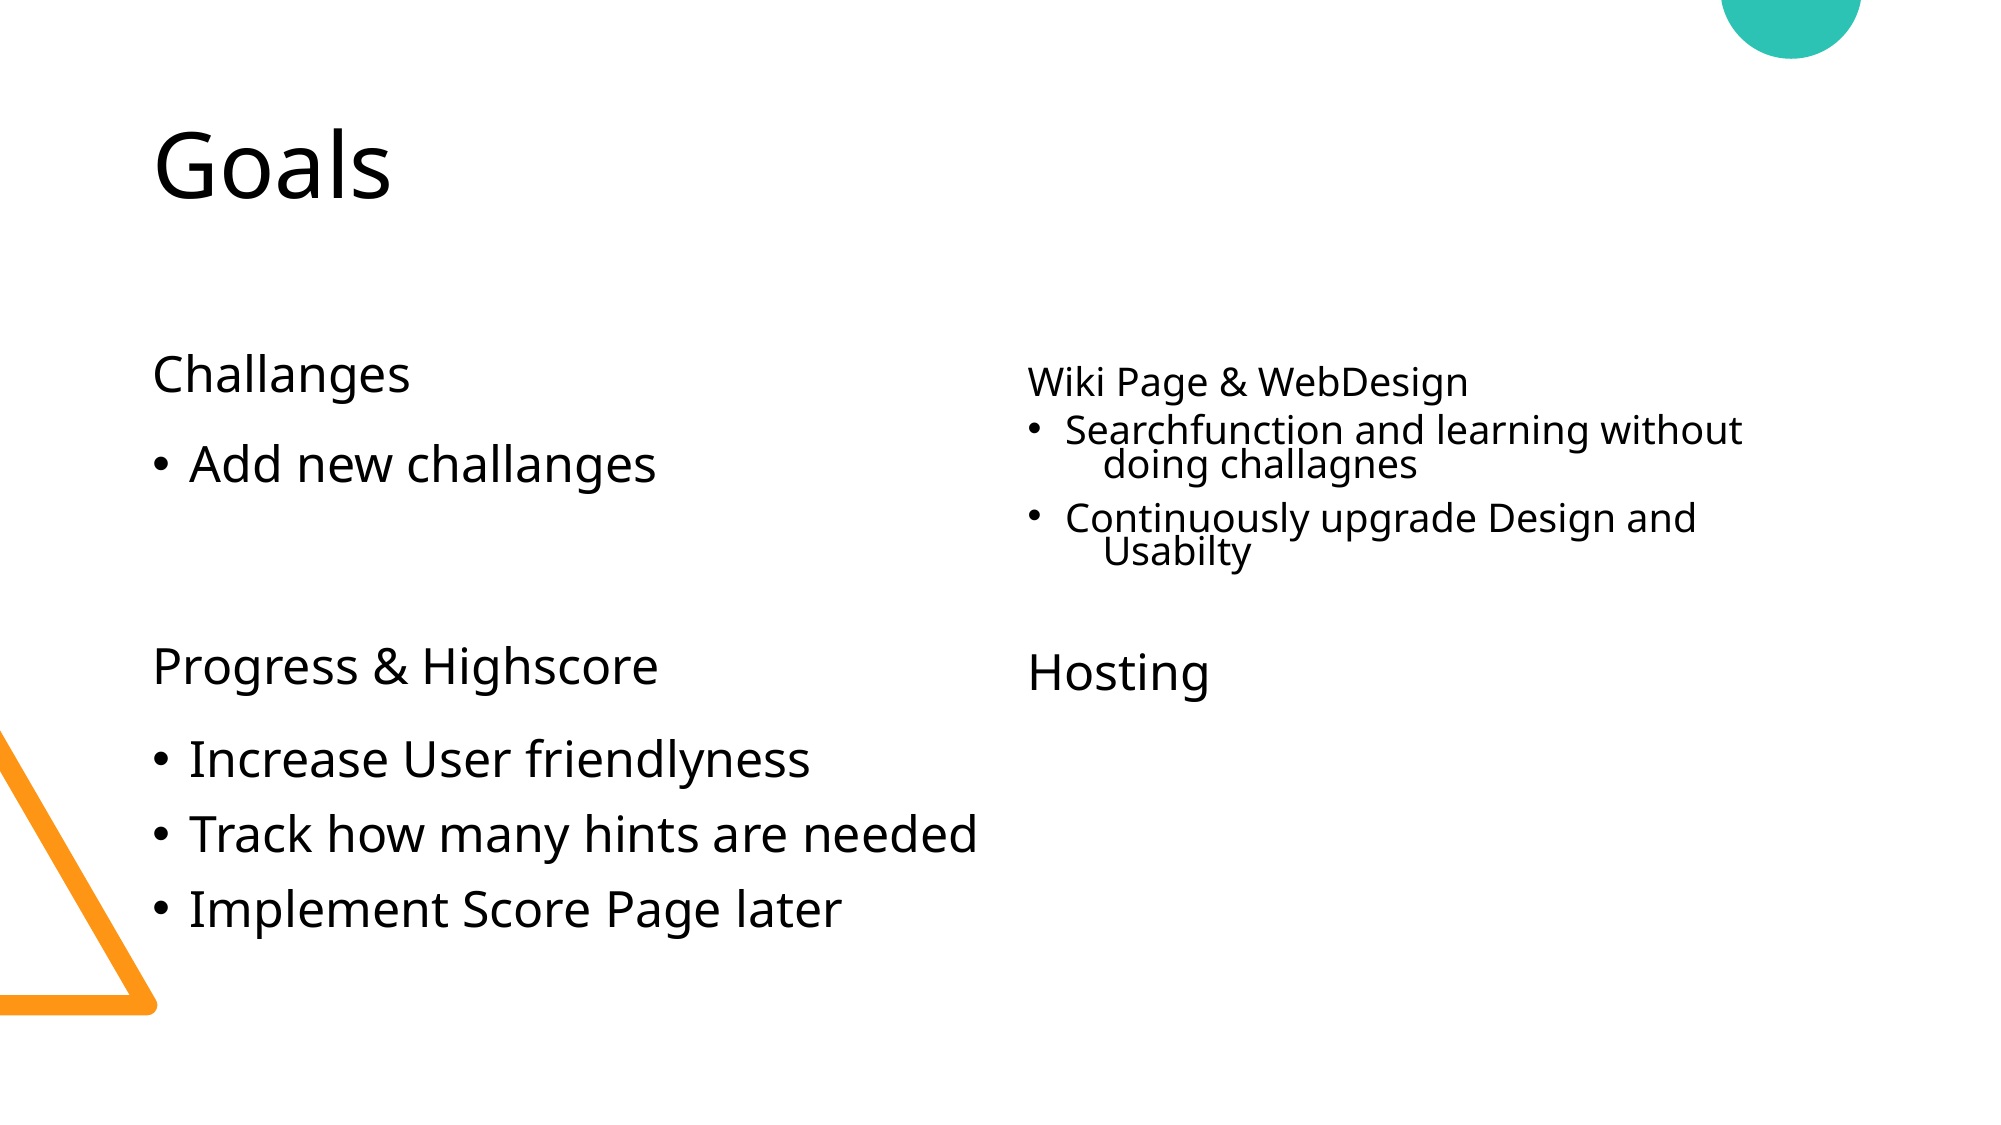

# Goals
Challanges
Wiki Page & WebDesign
Searchfunction and learning without doing challagnes
Continuously upgrade Design and Usabilty
Add new challanges
Progress & Highscore
Hosting
Increase User friendlyness
Track how many hints are needed
Implement Score Page later